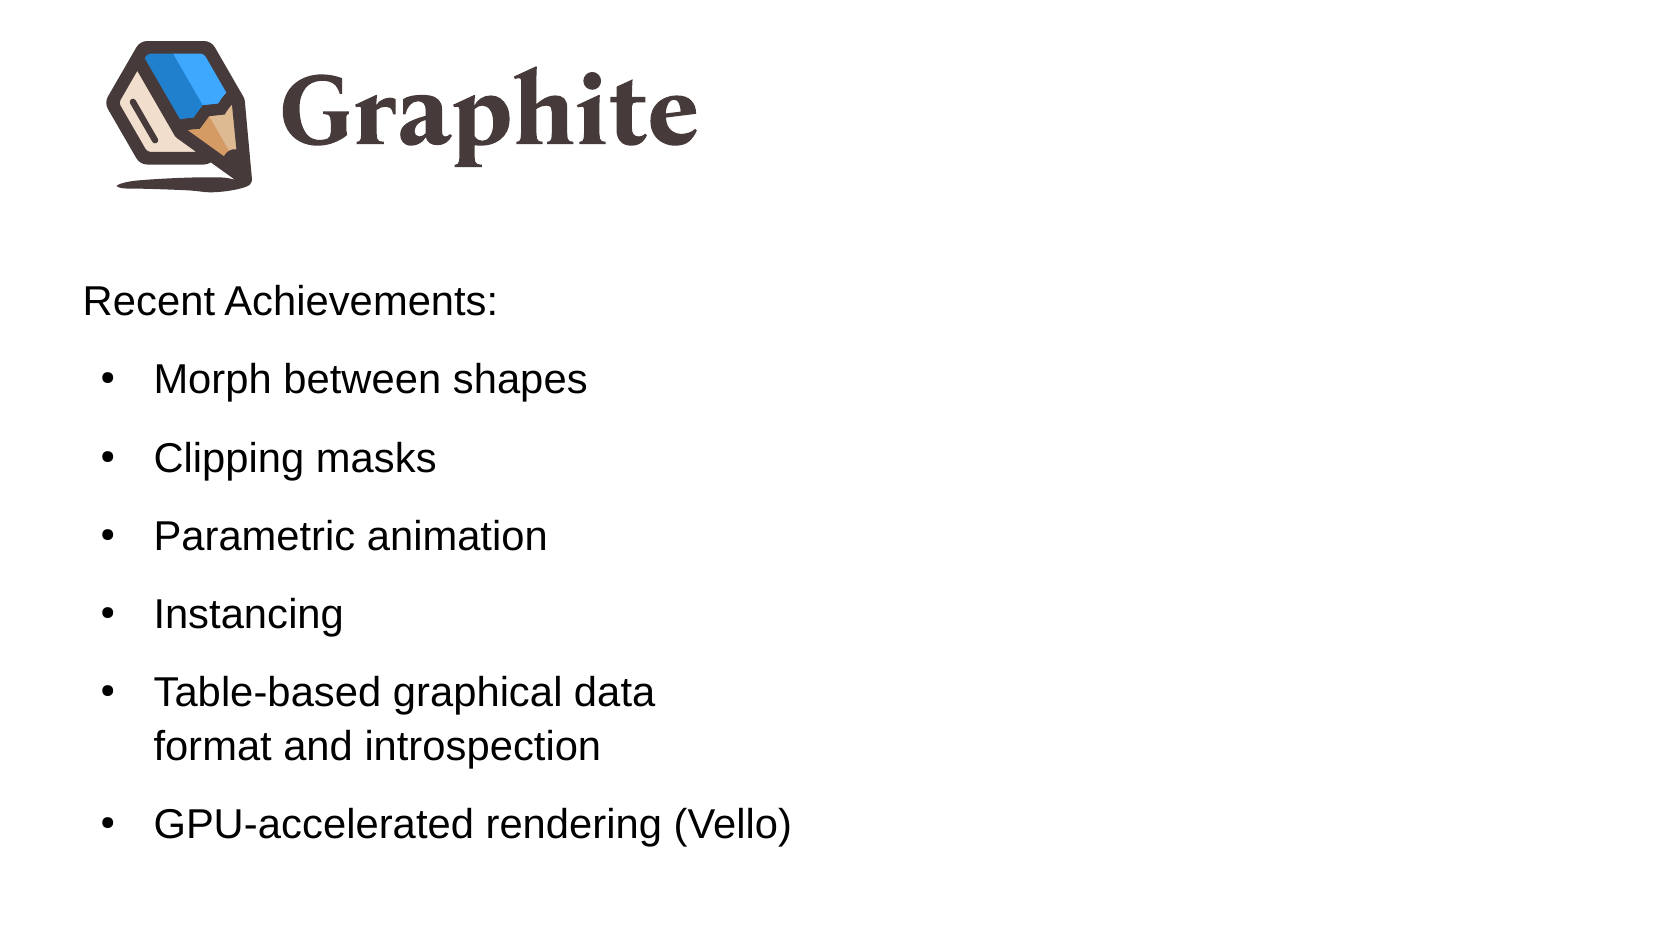

#
Recent Achievements:
Morph between shapes
Clipping masks
Parametric animation
Instancing
Table-based graphical data
format and introspection
GPU-accelerated rendering (Vello)